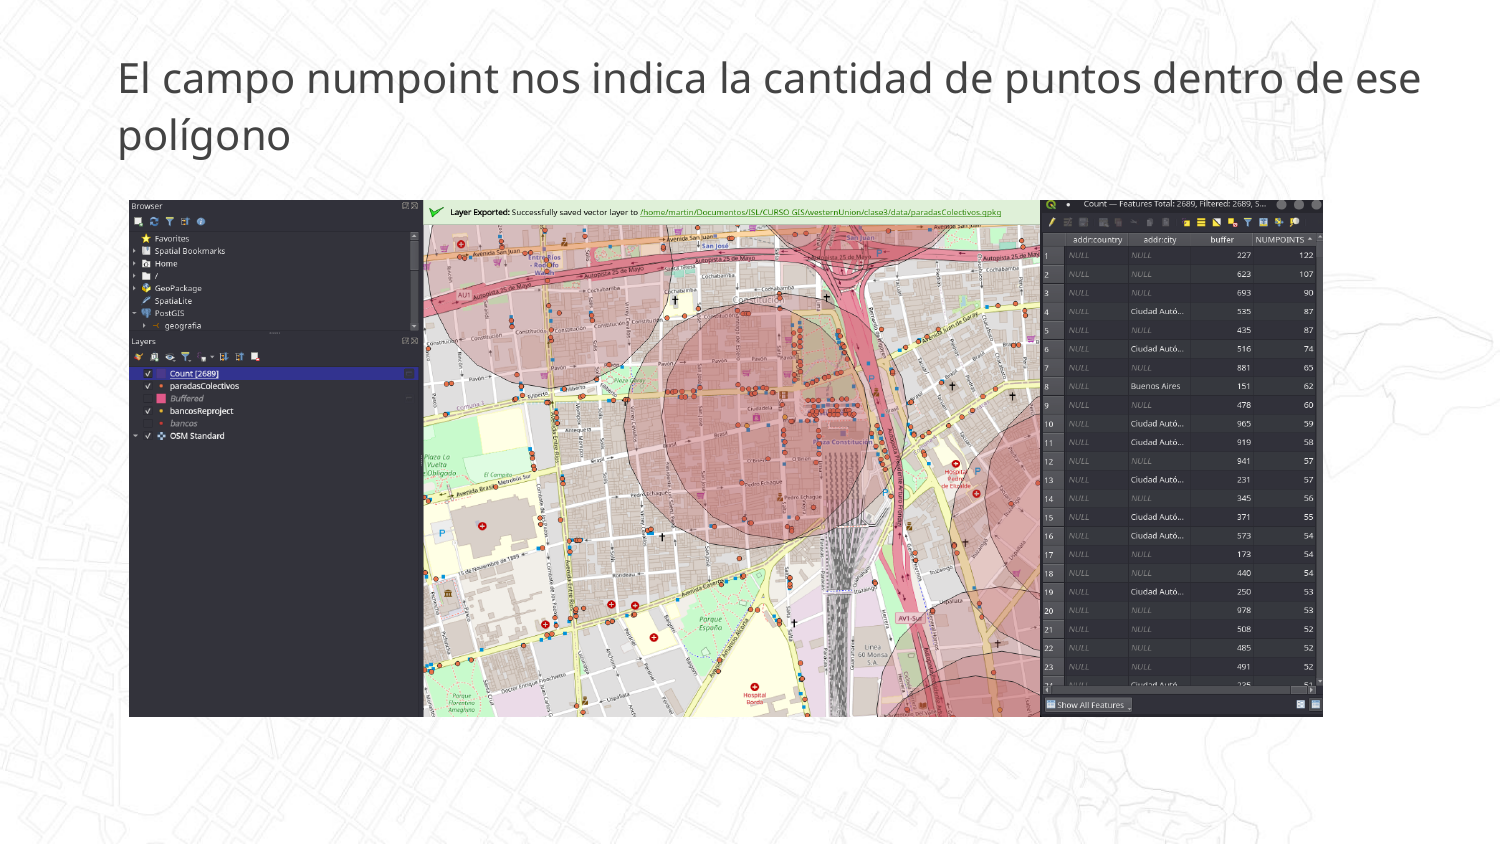

El campo numpoint nos indica la cantidad de puntos dentro de ese polígono